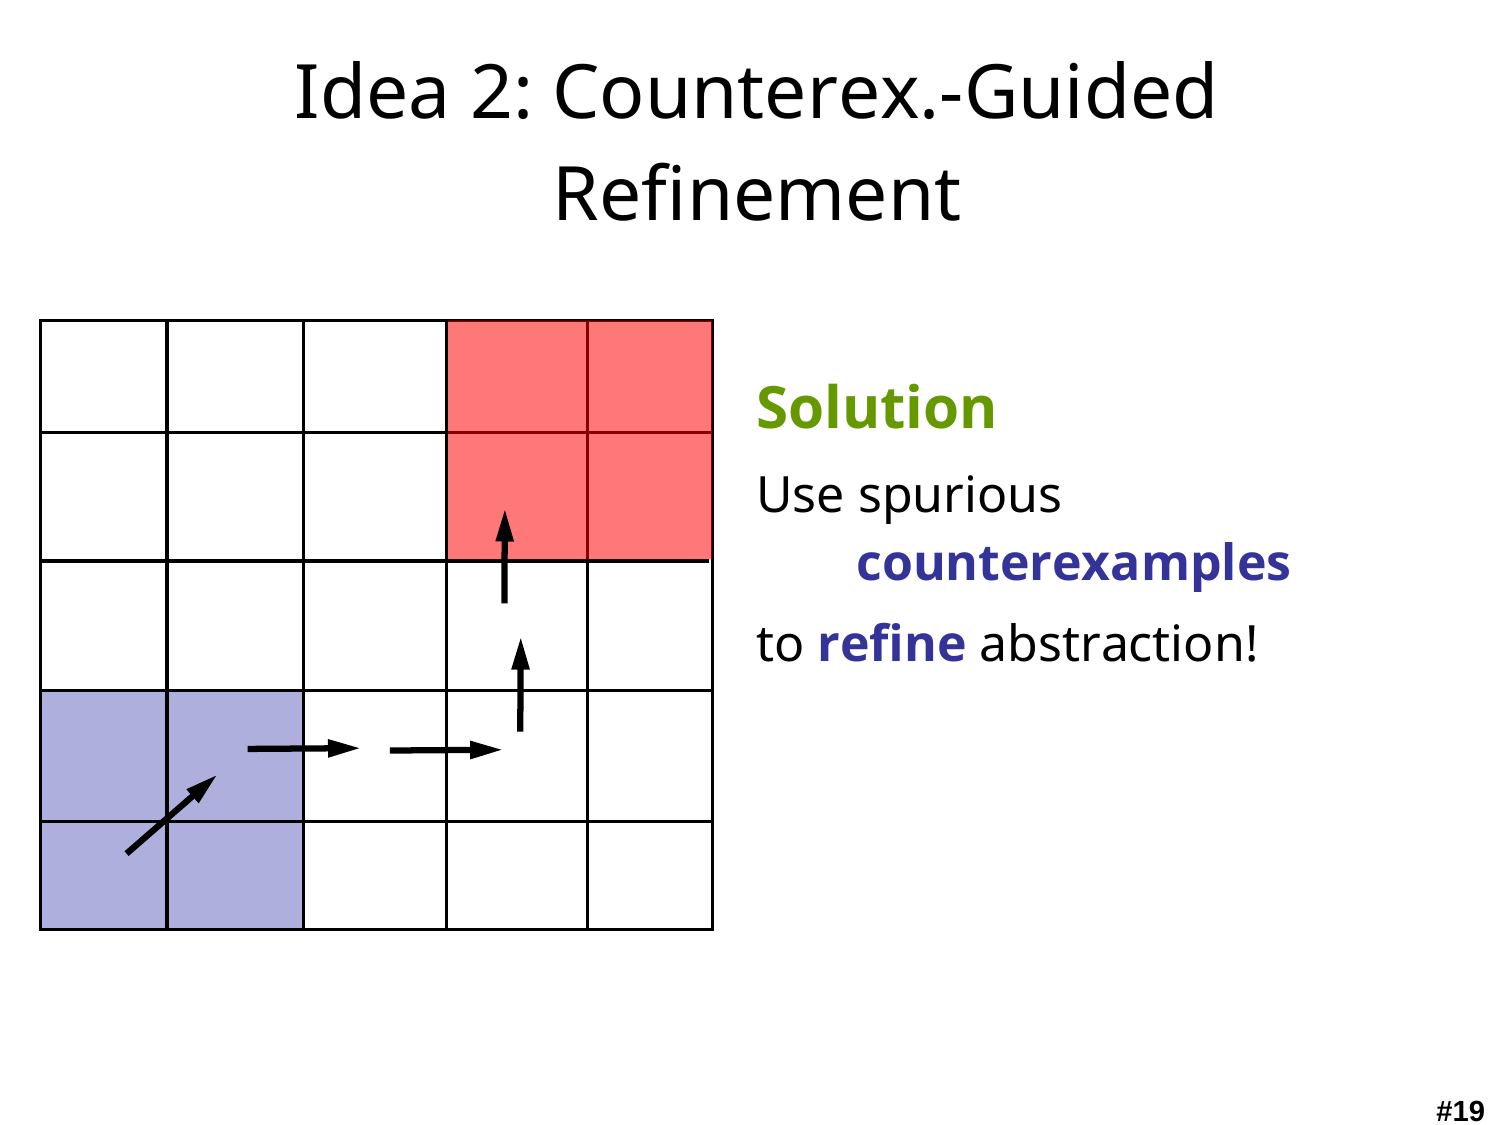

# Idea 2: Counterex.-Guided Refinement
Solution
Use spurious counterexamples
to refine abstraction!
19